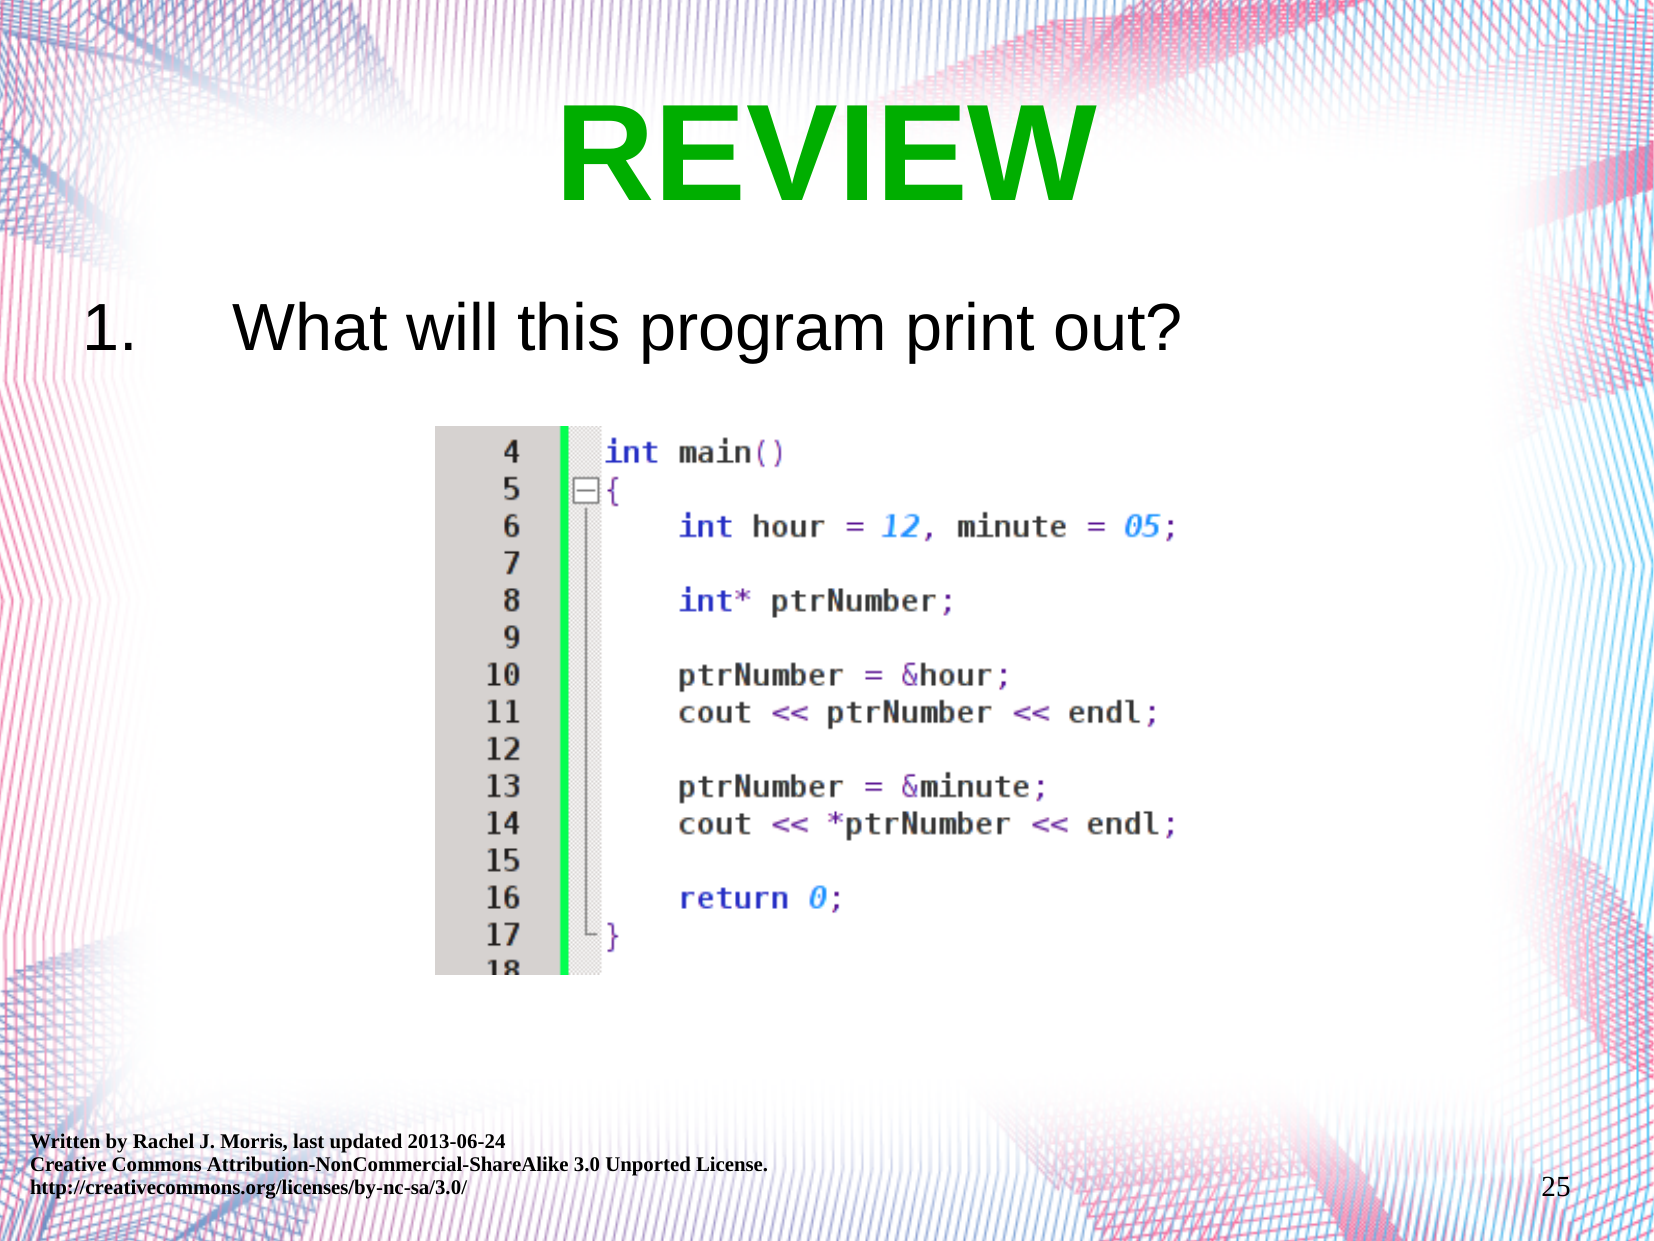

# REVIEW
1.		What will this program print out?
25